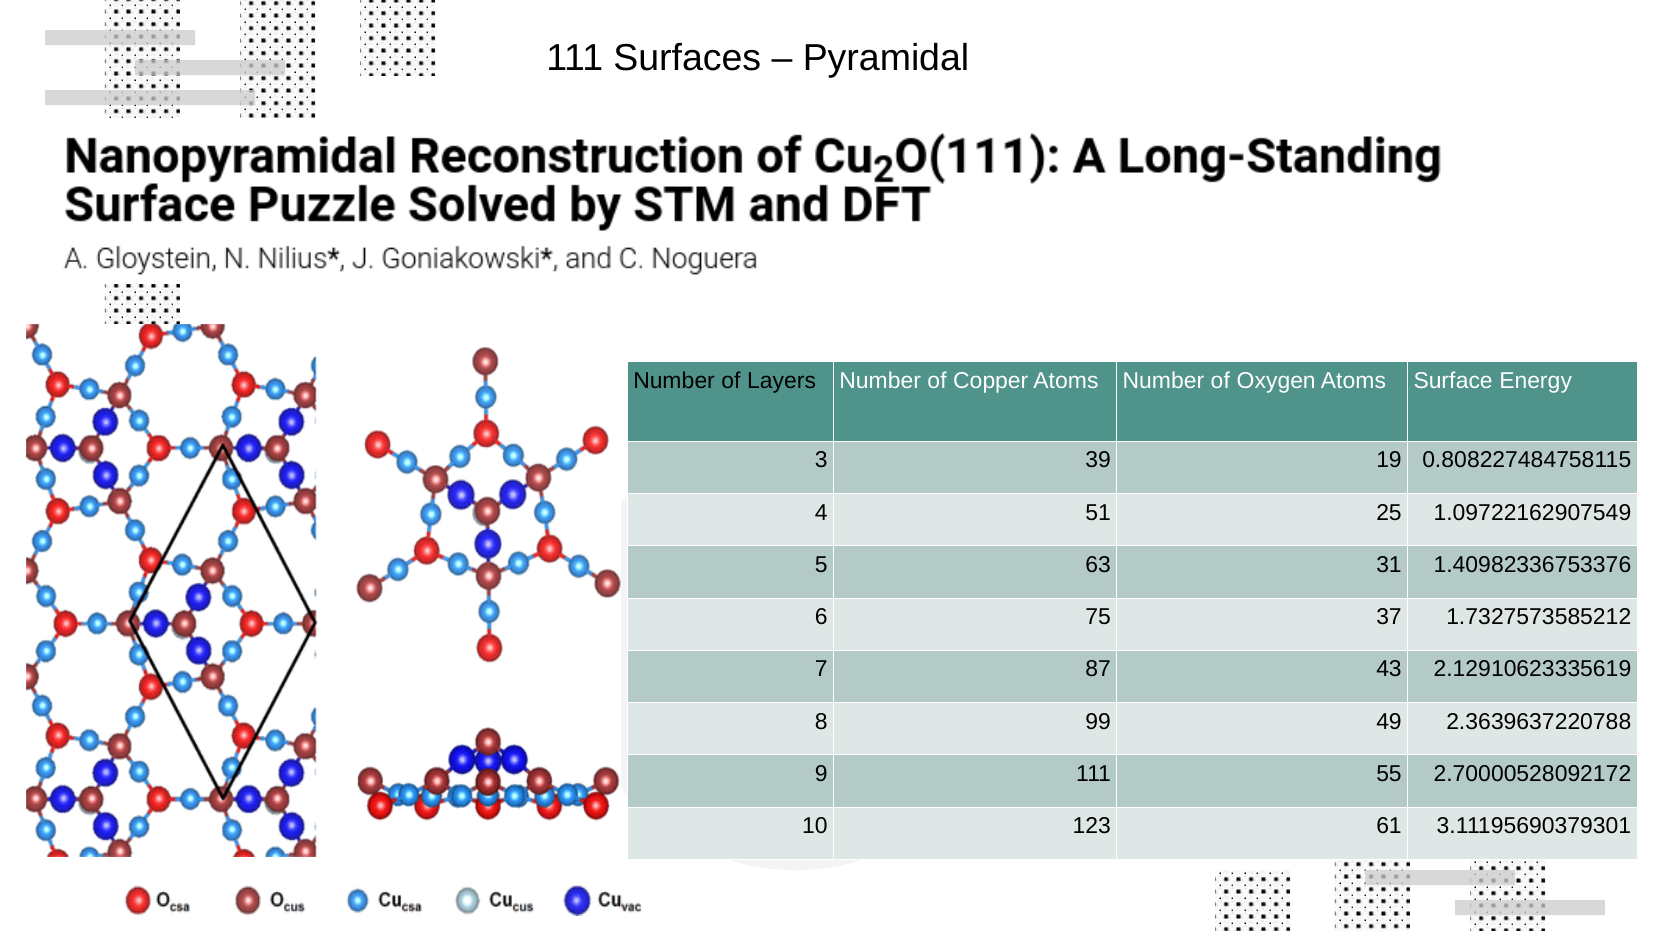

111 Surfaces – Pyramidal
| Number of Layers | Number of Copper Atoms | Number of Oxygen Atoms | Surface Energy |
| --- | --- | --- | --- |
| 3 | 39 | 19 | 0.808227484758115 |
| 4 | 51 | 25 | 1.09722162907549 |
| 5 | 63 | 31 | 1.40982336753376 |
| 6 | 75 | 37 | 1.7327573585212 |
| 7 | 87 | 43 | 2.12910623335619 |
| 8 | 99 | 49 | 2.3639637220788 |
| 9 | 111 | 55 | 2.70000528092172 |
| 10 | 123 | 61 | 3.11195690379301 |